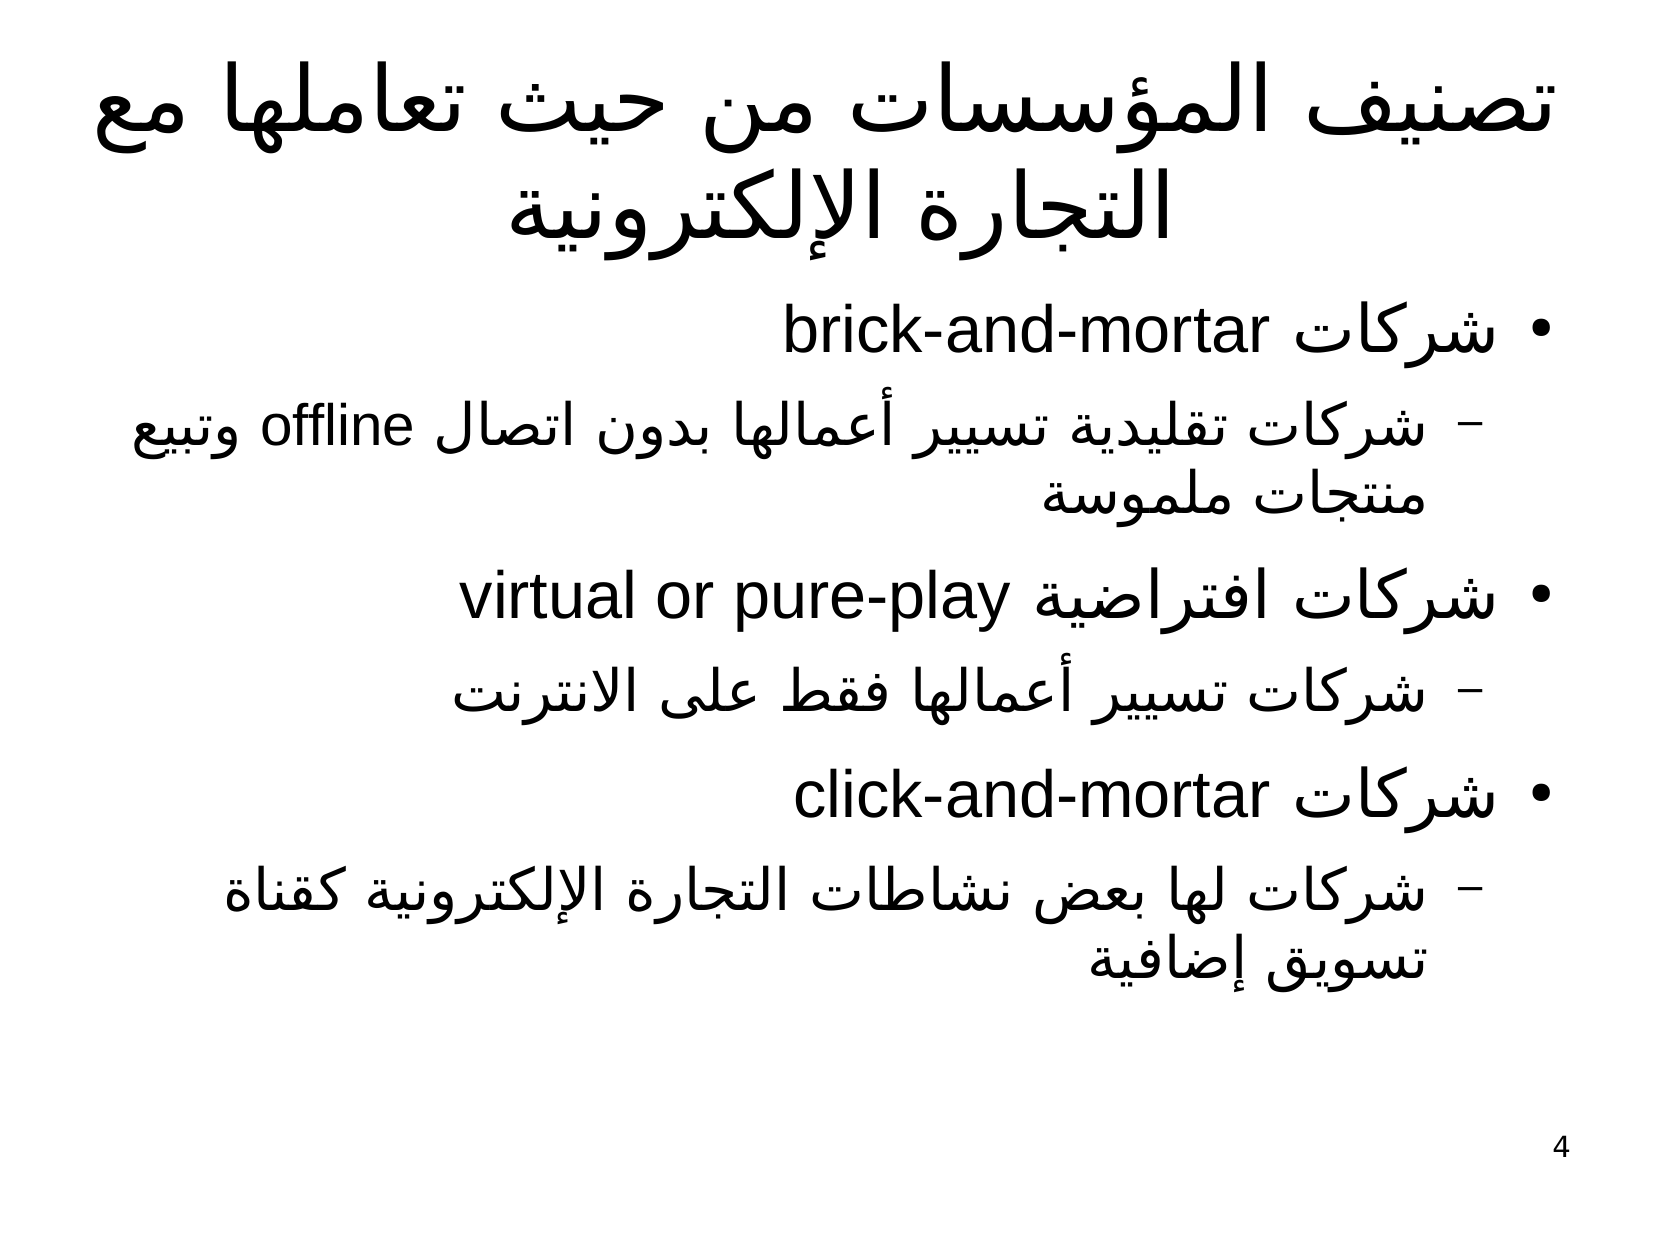

# تصنيف المؤسسات من حيث تعاملها مع التجارة الإلكترونية
شركات brick-and-mortar
شركات تقليدية تسيير أعمالها بدون اتصال offline وتبيع منتجات ملموسة
شركات افتراضية virtual or pure-play
شركات تسيير أعمالها فقط على الانترنت
شركات click-and-mortar
شركات لها بعض نشاطات التجارة الإلكترونية كقناة تسويق إضافية
4